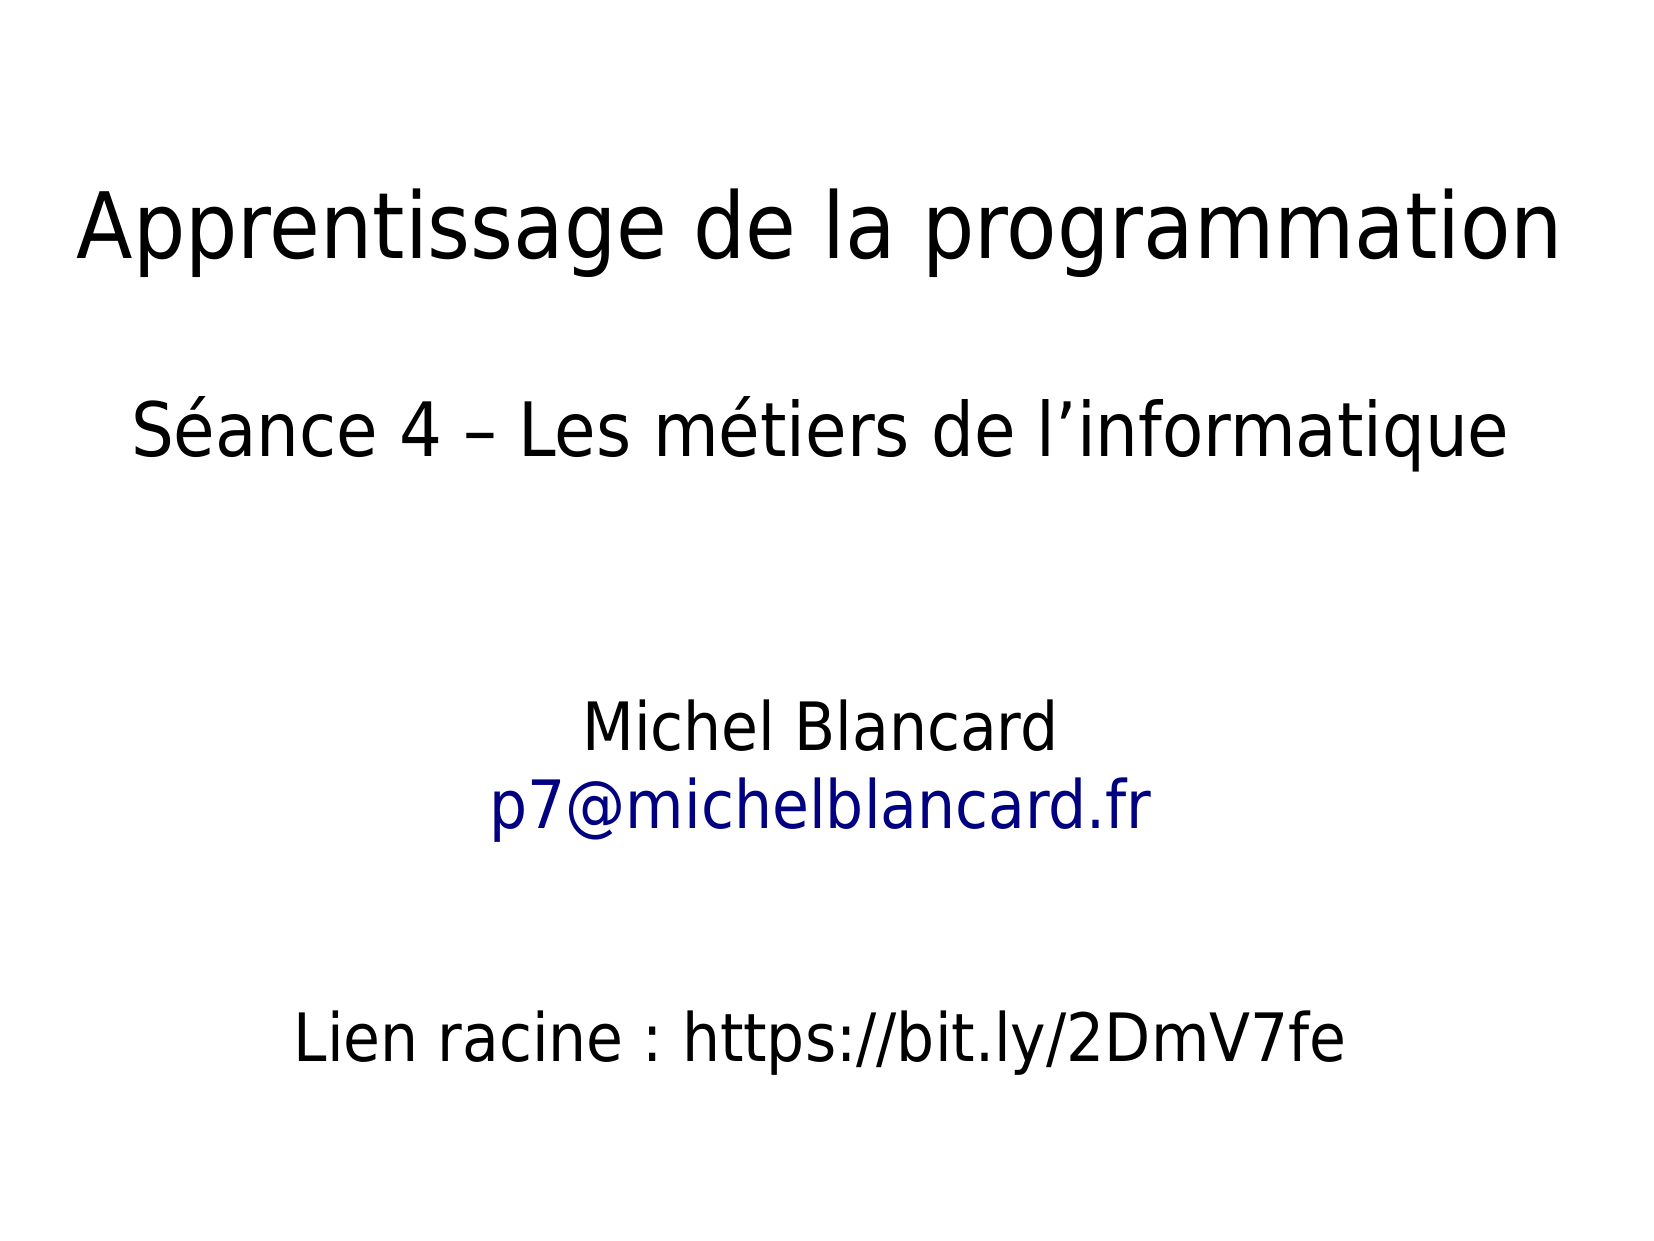

# Apprentissage de la programmation Séance 4 – Les métiers de l’informatique Michel Blancard p7@michelblancard.fr Lien racine : https://bit.ly/2DmV7fe